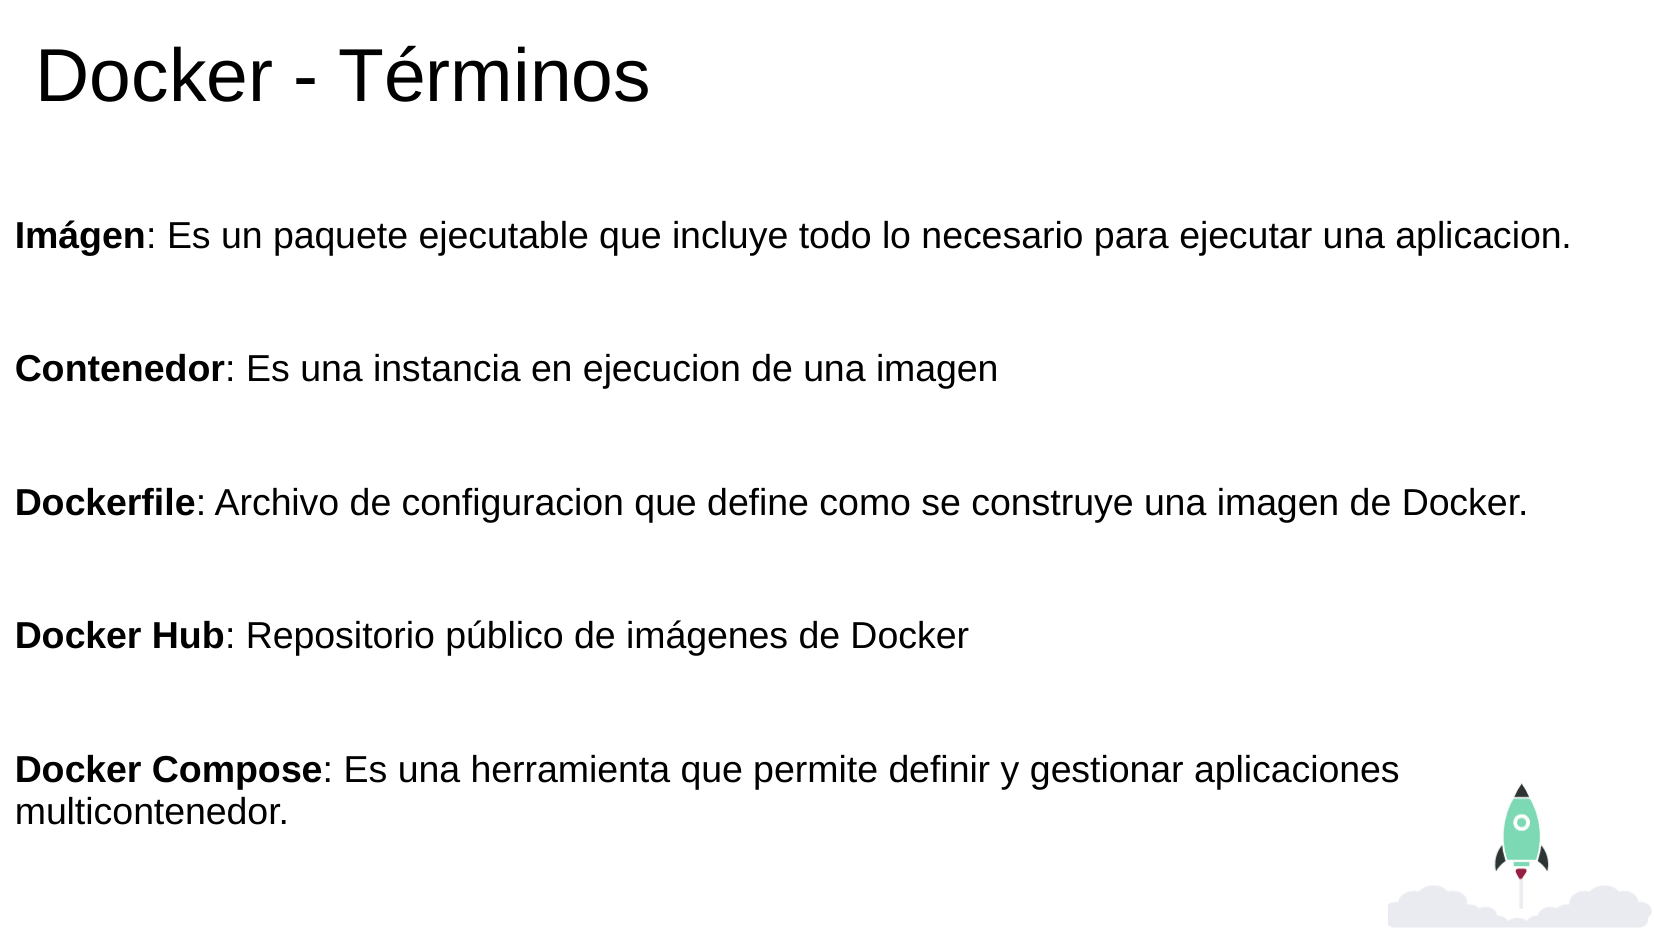

Docker - Términos
Imágen: Es un paquete ejecutable que incluye todo lo necesario para ejecutar una aplicacion.
Contenedor: Es una instancia en ejecucion de una imagen
Dockerfile: Archivo de configuracion que define como se construye una imagen de Docker.
Docker Hub: Repositorio público de imágenes de Docker
Docker Compose: Es una herramienta que permite definir y gestionar aplicaciones multicontenedor.